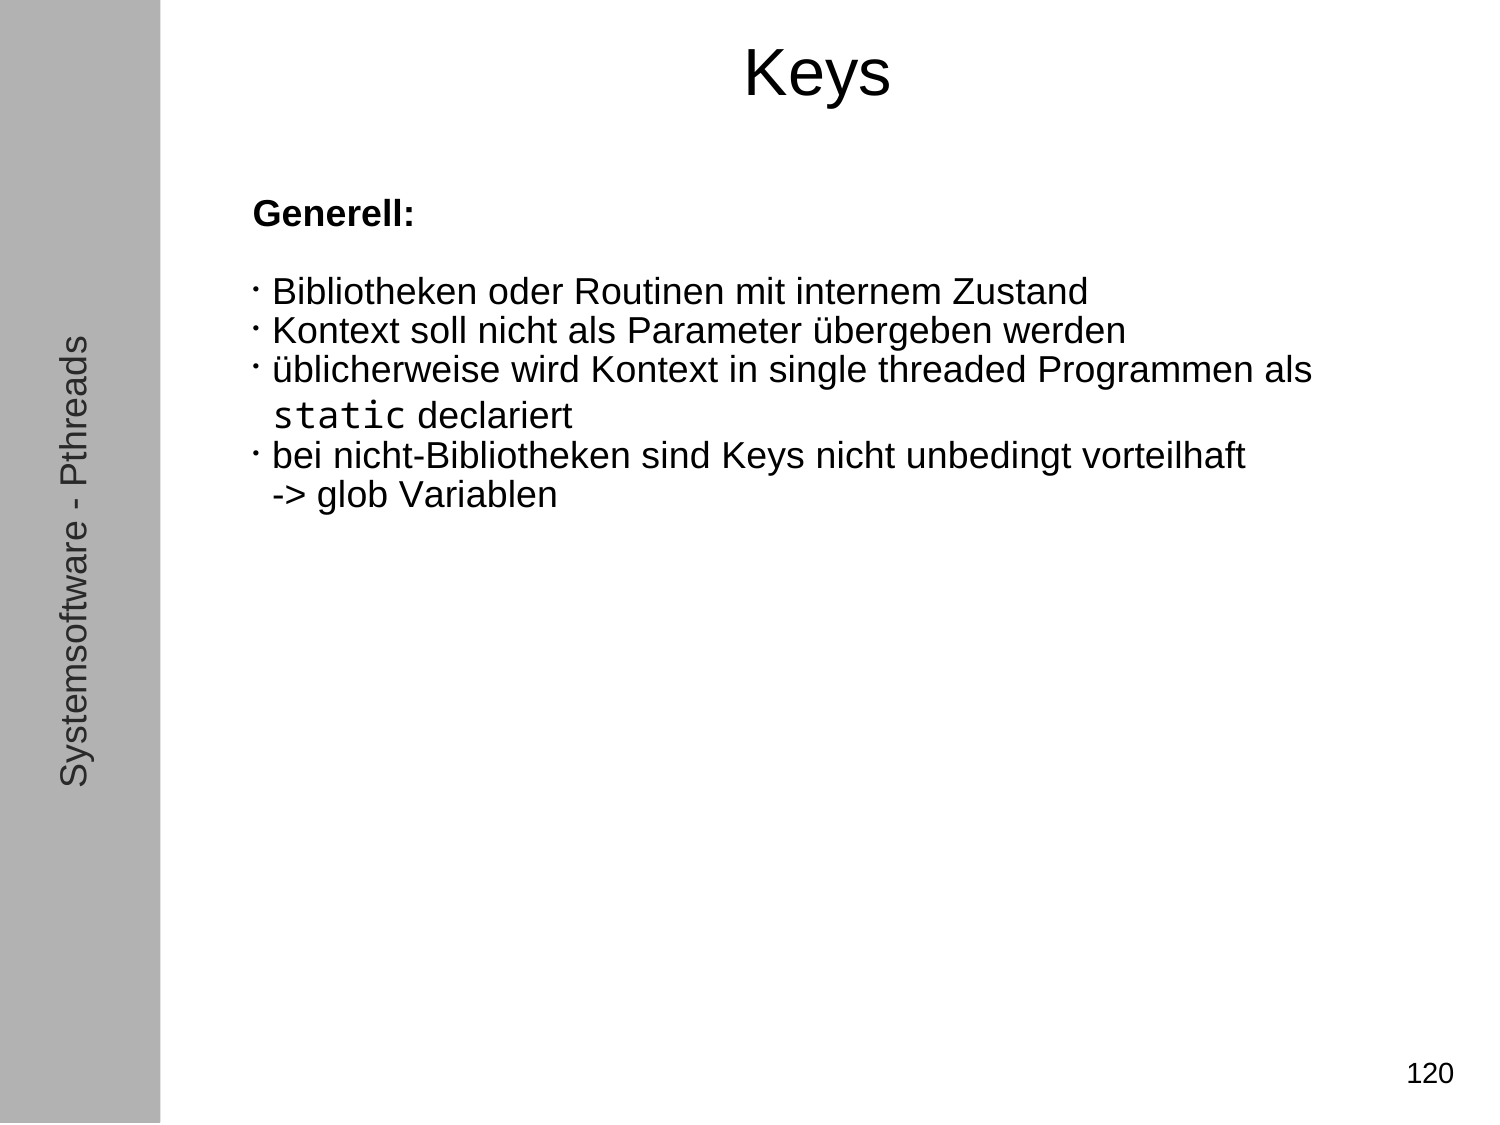

Keys
Generell:
Bibliotheken oder Routinen mit internem Zustand
Kontext soll nicht als Parameter übergeben werden
üblicherweise wird Kontext in single threaded Programmen als static declariert
bei nicht-Bibliotheken sind Keys nicht unbedingt vorteilhaft
-> glob Variablen
Systemsoftware - Pthreads